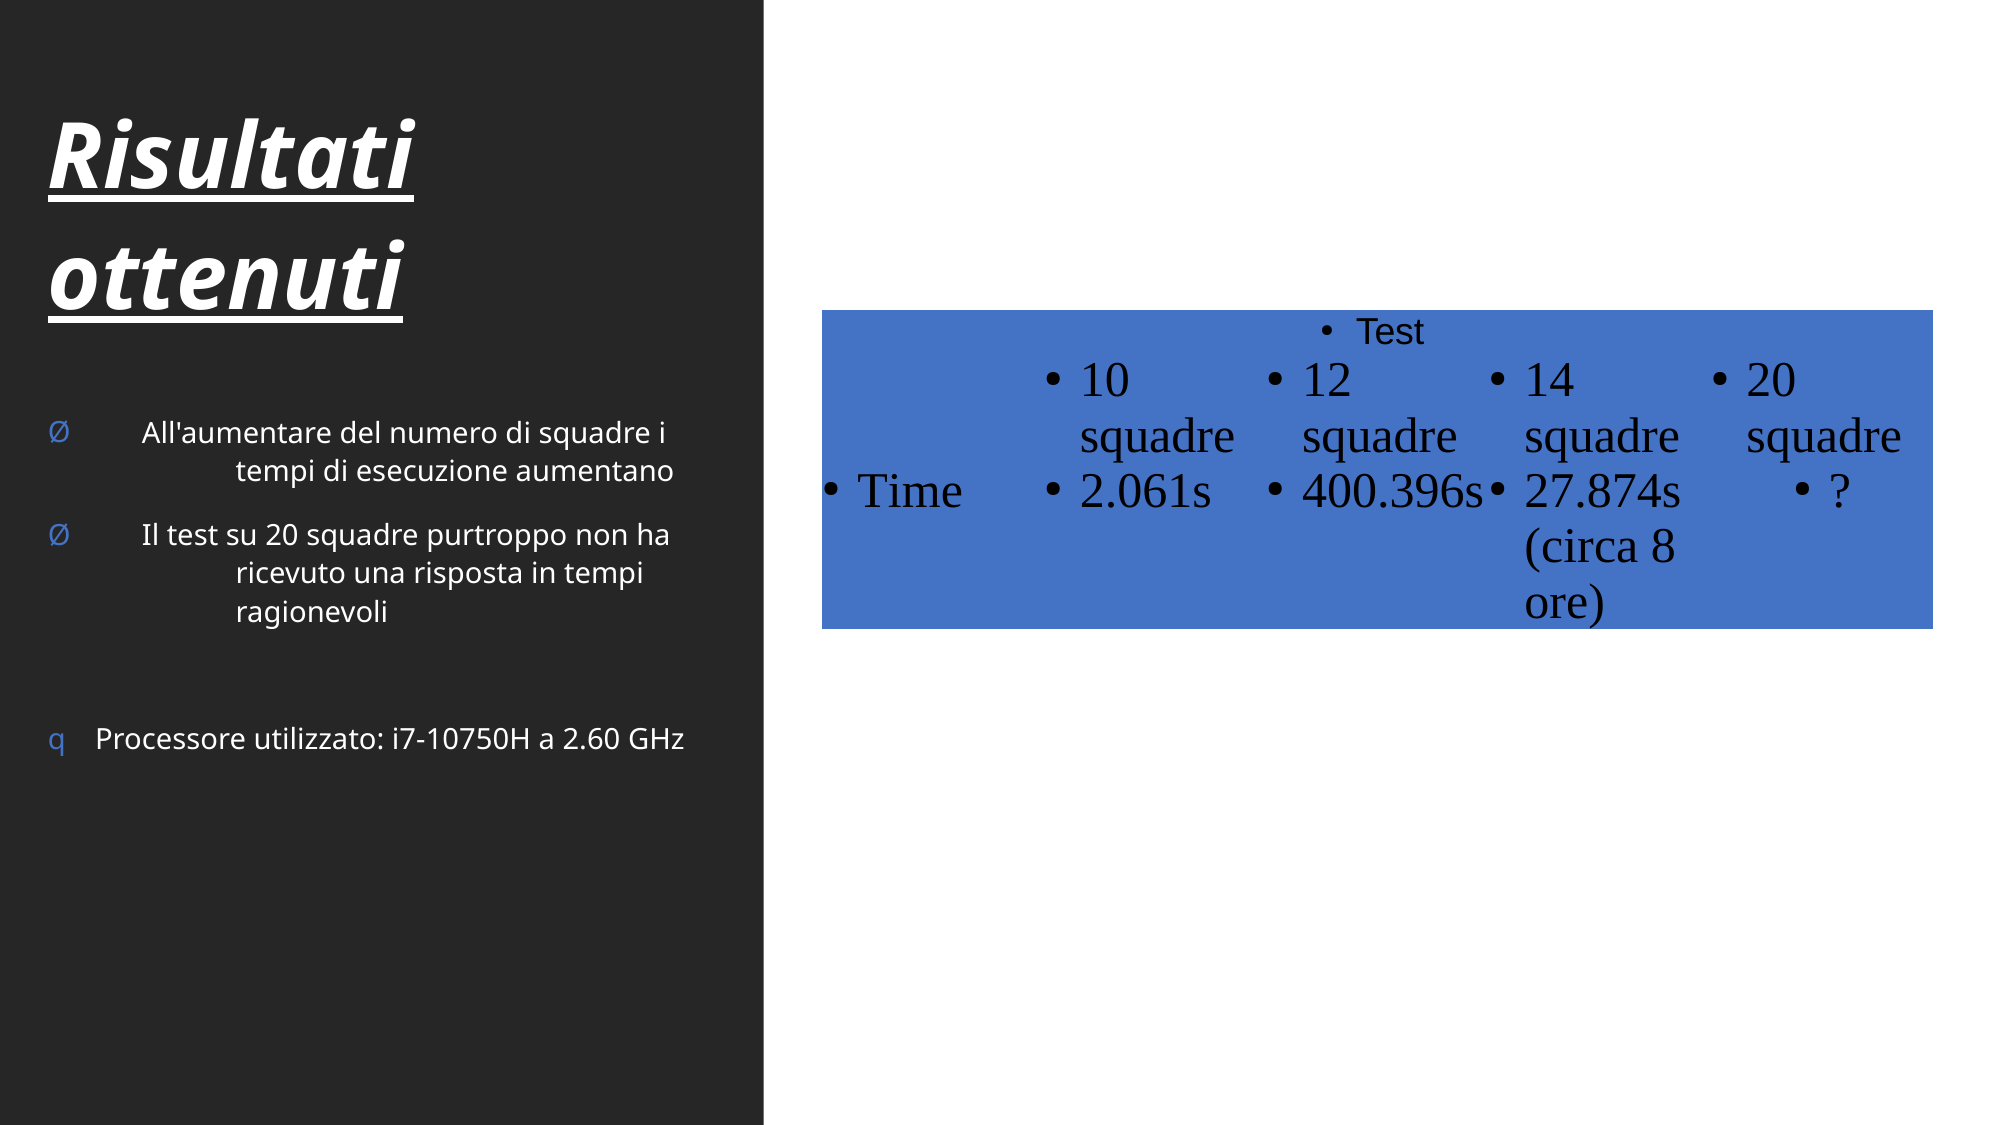

# Risultati ottenuti
All'aumentare del numero di squadre i tempi di esecuzione aumentano
Il test su 20 squadre purtroppo non ha ricevuto una risposta in tempi ragionevoli
Processore utilizzato: i7-10750H a 2.60 GHz
| Test | | | | |
| --- | --- | --- | --- | --- |
| | 10 squadre | 12 squadre | 14 squadre | 20 squadre |
| Time | 2.061s | 400.396s | 27.874s (circa 8 ore) | ? |